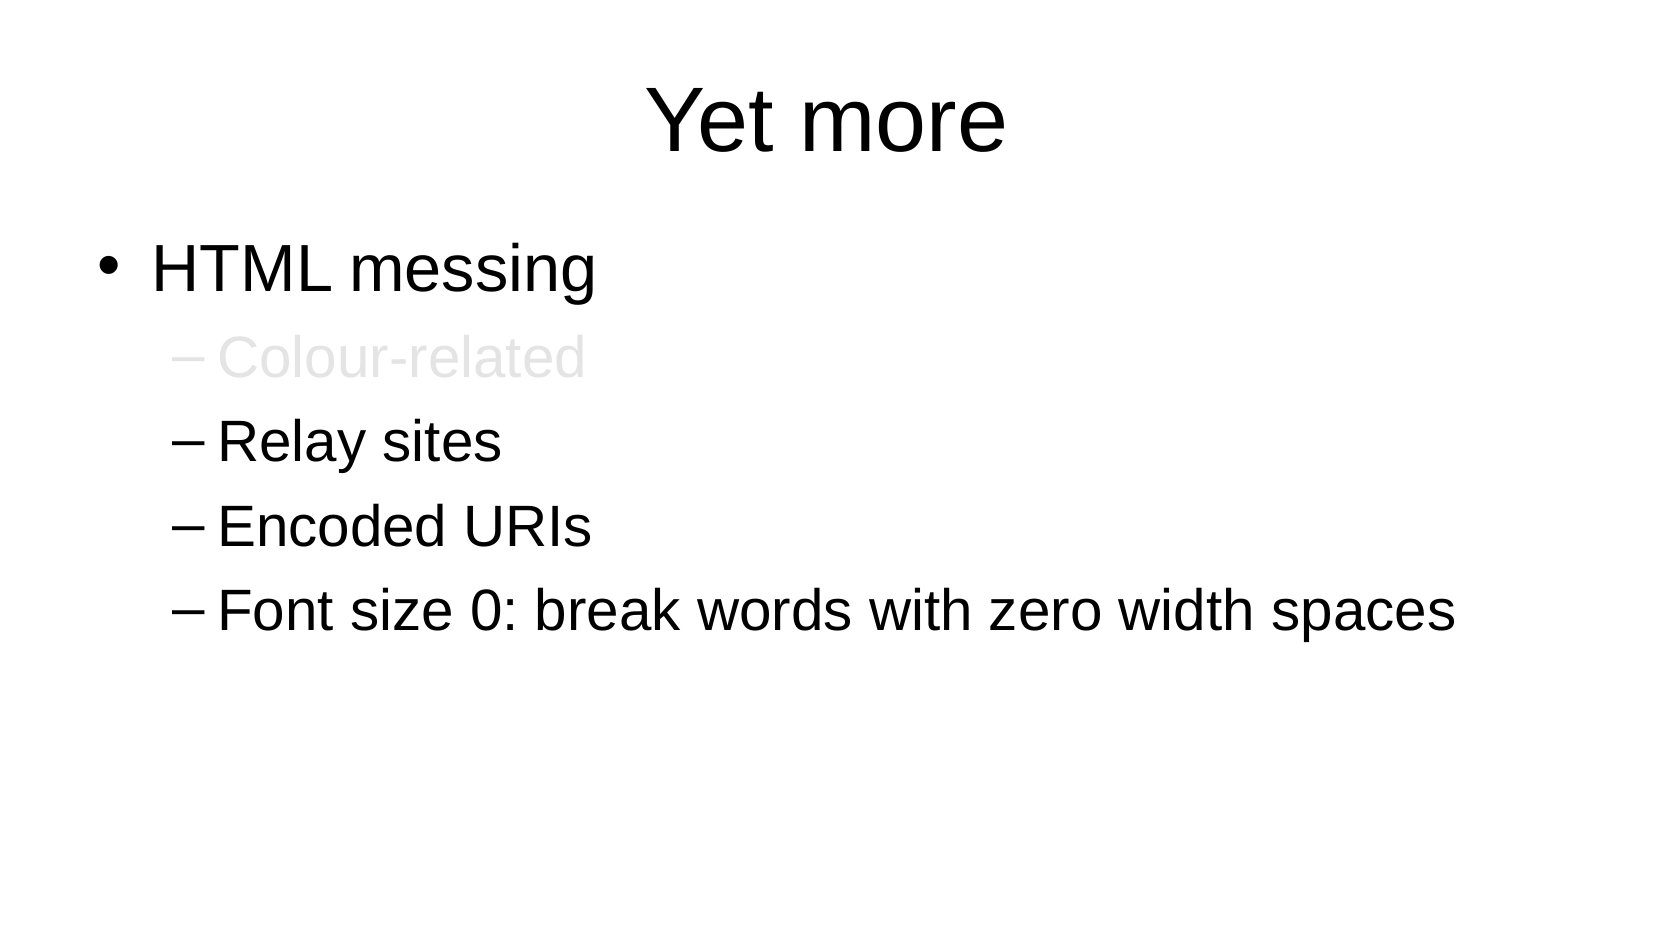

# Yet more
HTML messing
Colour-related
Relay sites
Encoded URIs
Font size 0: break words with zero width spaces